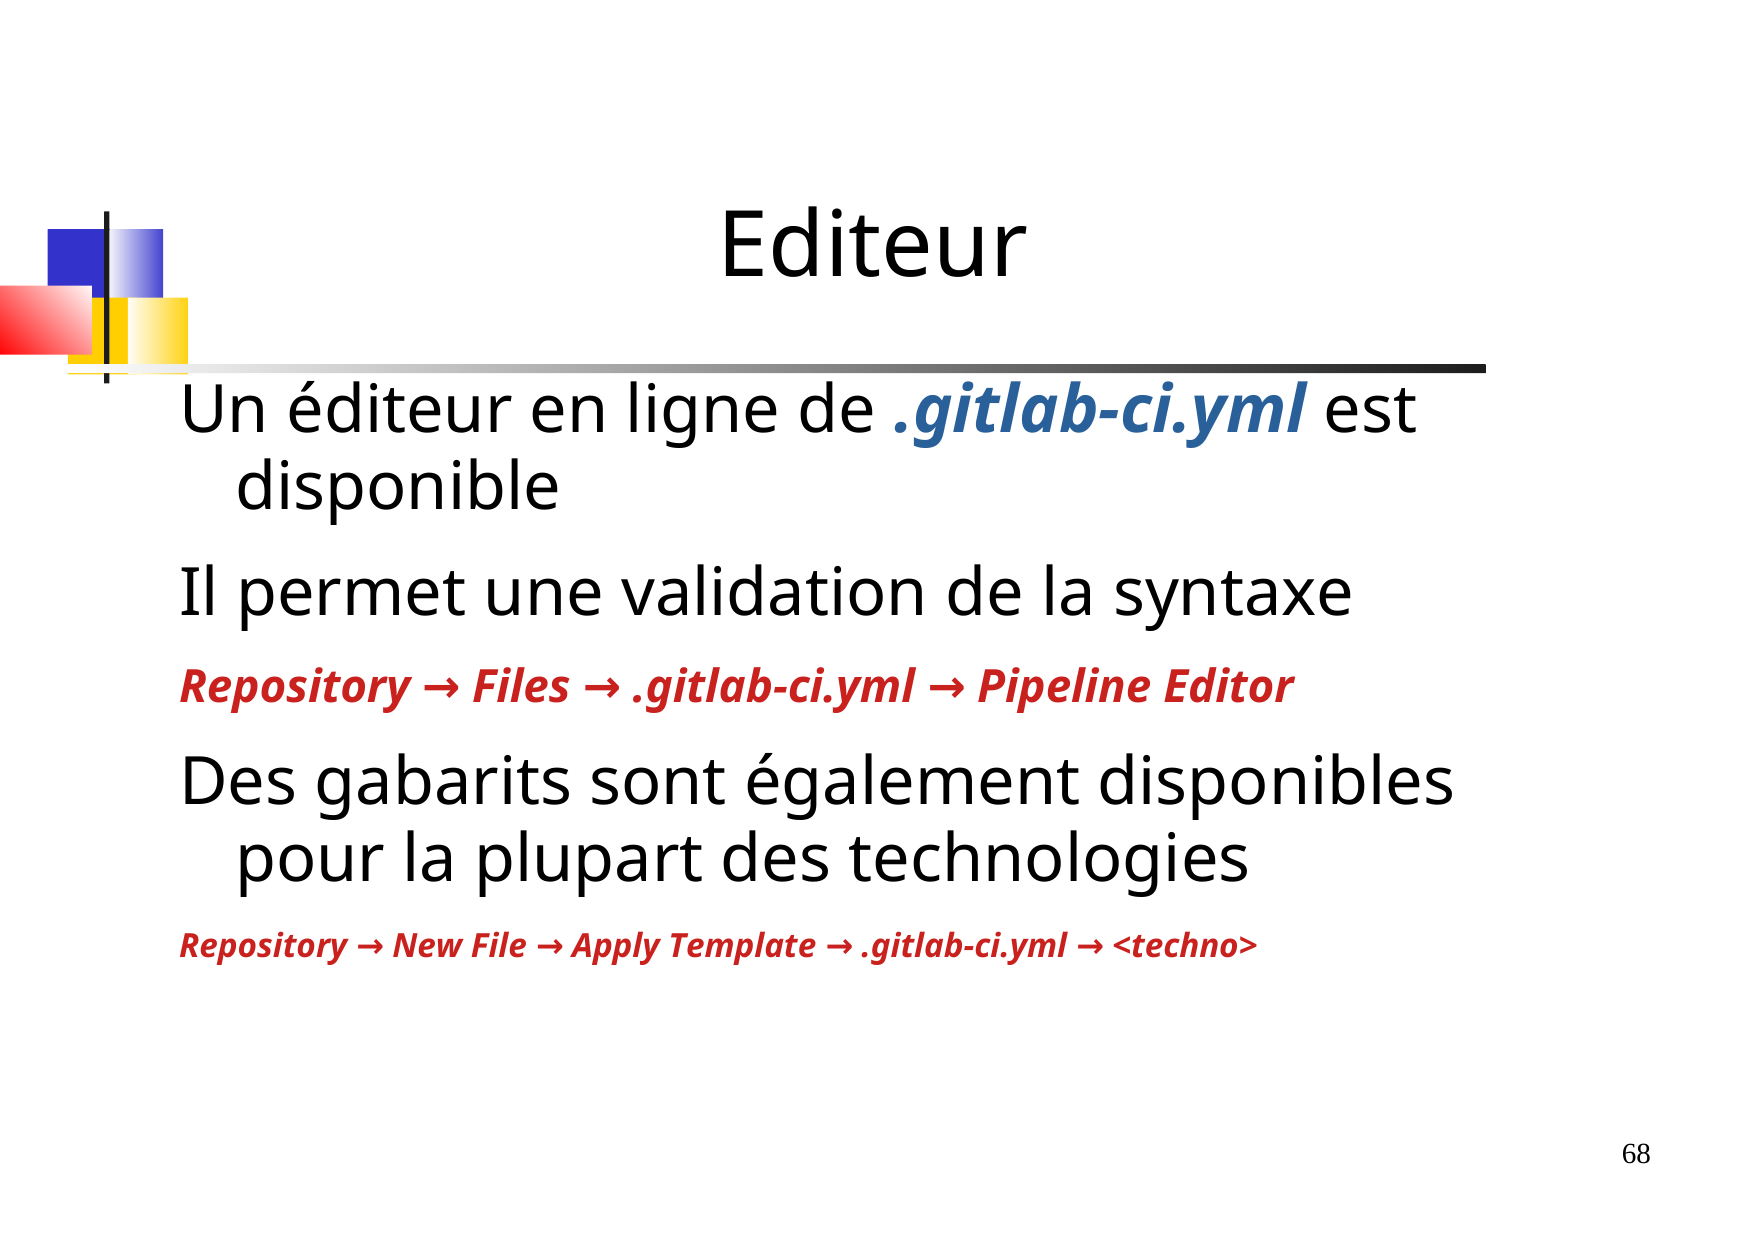

# Editeur
Un éditeur en ligne de .gitlab-ci.yml est disponible
Il permet une validation de la syntaxe
Repository → Files → .gitlab-ci.yml → Pipeline Editor
Des gabarits sont également disponibles pour la plupart des technologies
Repository → New File → Apply Template → .gitlab-ci.yml → <techno>